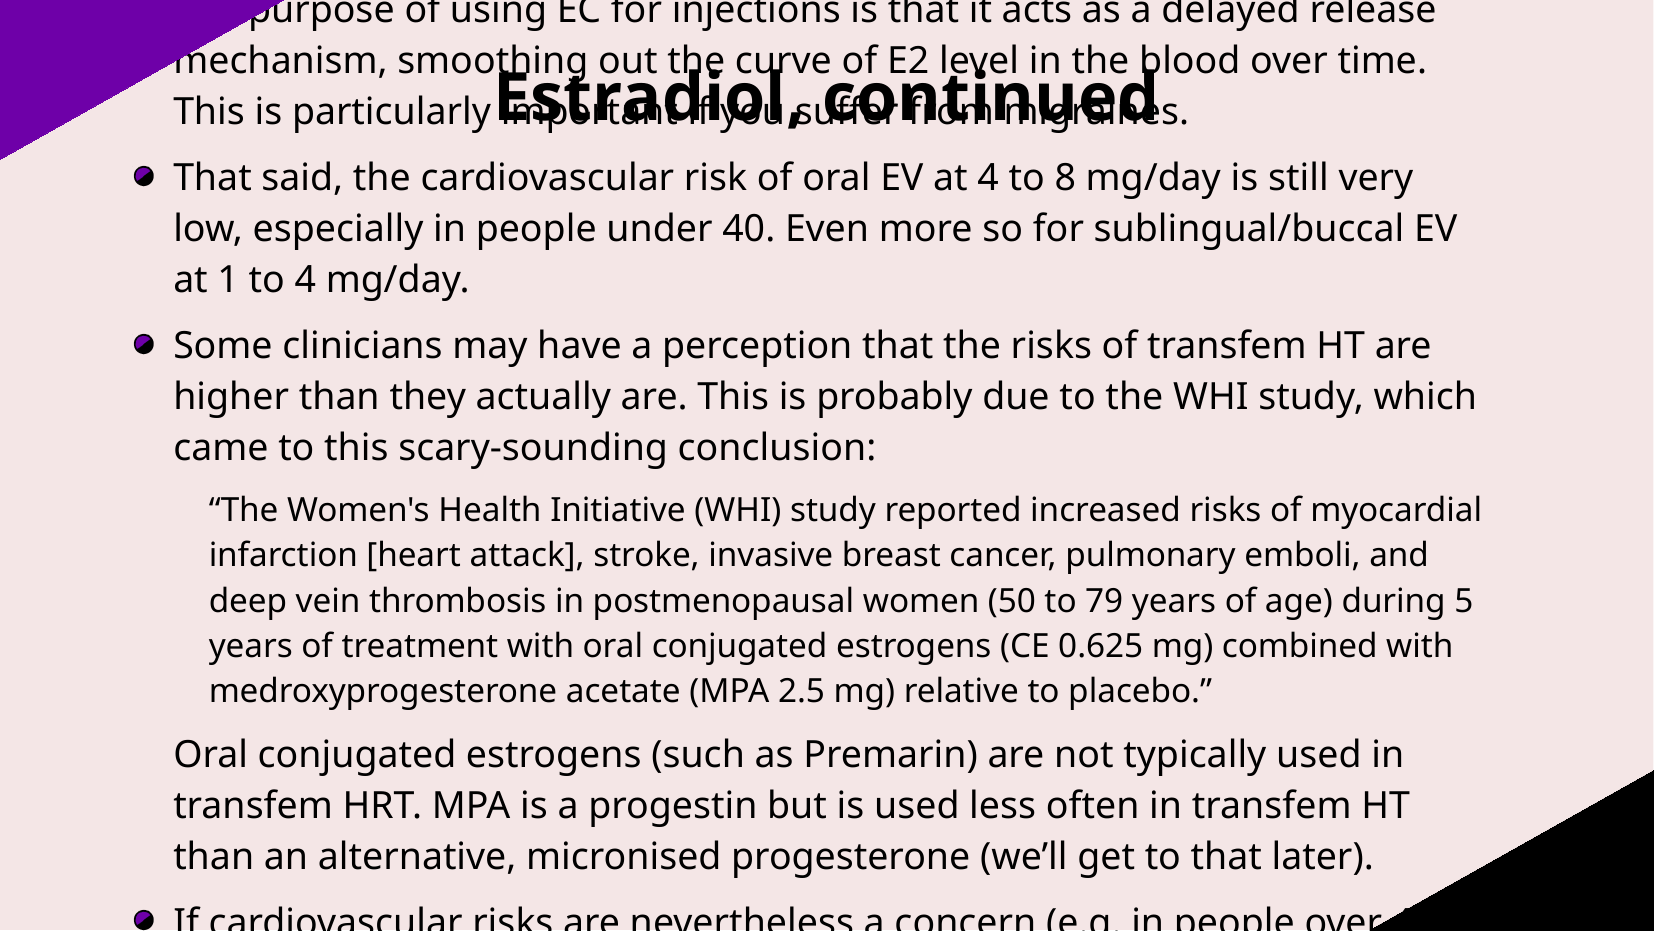

The purpose of using EC for injections is that it acts as a delayed release mechanism, smoothing out the curve of E2 level in the blood over time. This is particularly important if you suffer from migraines.
That said, the cardiovascular risk of oral EV at 4 to 8 mg/day is still very low, especially in people under 40. Even more so for sublingual/buccal EV at 1 to 4 mg/day.
Some clinicians may have a perception that the risks of transfem HT are higher than they actually are. This is probably due to the WHI study, which came to this scary-sounding conclusion:
“The Women's Health Initiative (WHI) study reported increased risks of myocardial infarction [heart attack], stroke, invasive breast cancer, pulmonary emboli, and deep vein thrombosis in postmenopausal women (50 to 79 years of age) during 5 years of treatment with oral conjugated estrogens (CE 0.625 mg) combined with medroxyprogesterone acetate (MPA 2.5 mg) relative to placebo.”
Oral conjugated estrogens (such as Premarin) are not typically used in transfem HRT. MPA is a progestin but is used less often in transfem HT than an alternative, micronised progesterone (we’ll get to that later).
If cardiovascular risks are nevertheless a concern (e.g. in people over 40 or who have a heart condition), EV patches may be preferable. Actually I would recommend patches anyway.
# Estradiol, continued